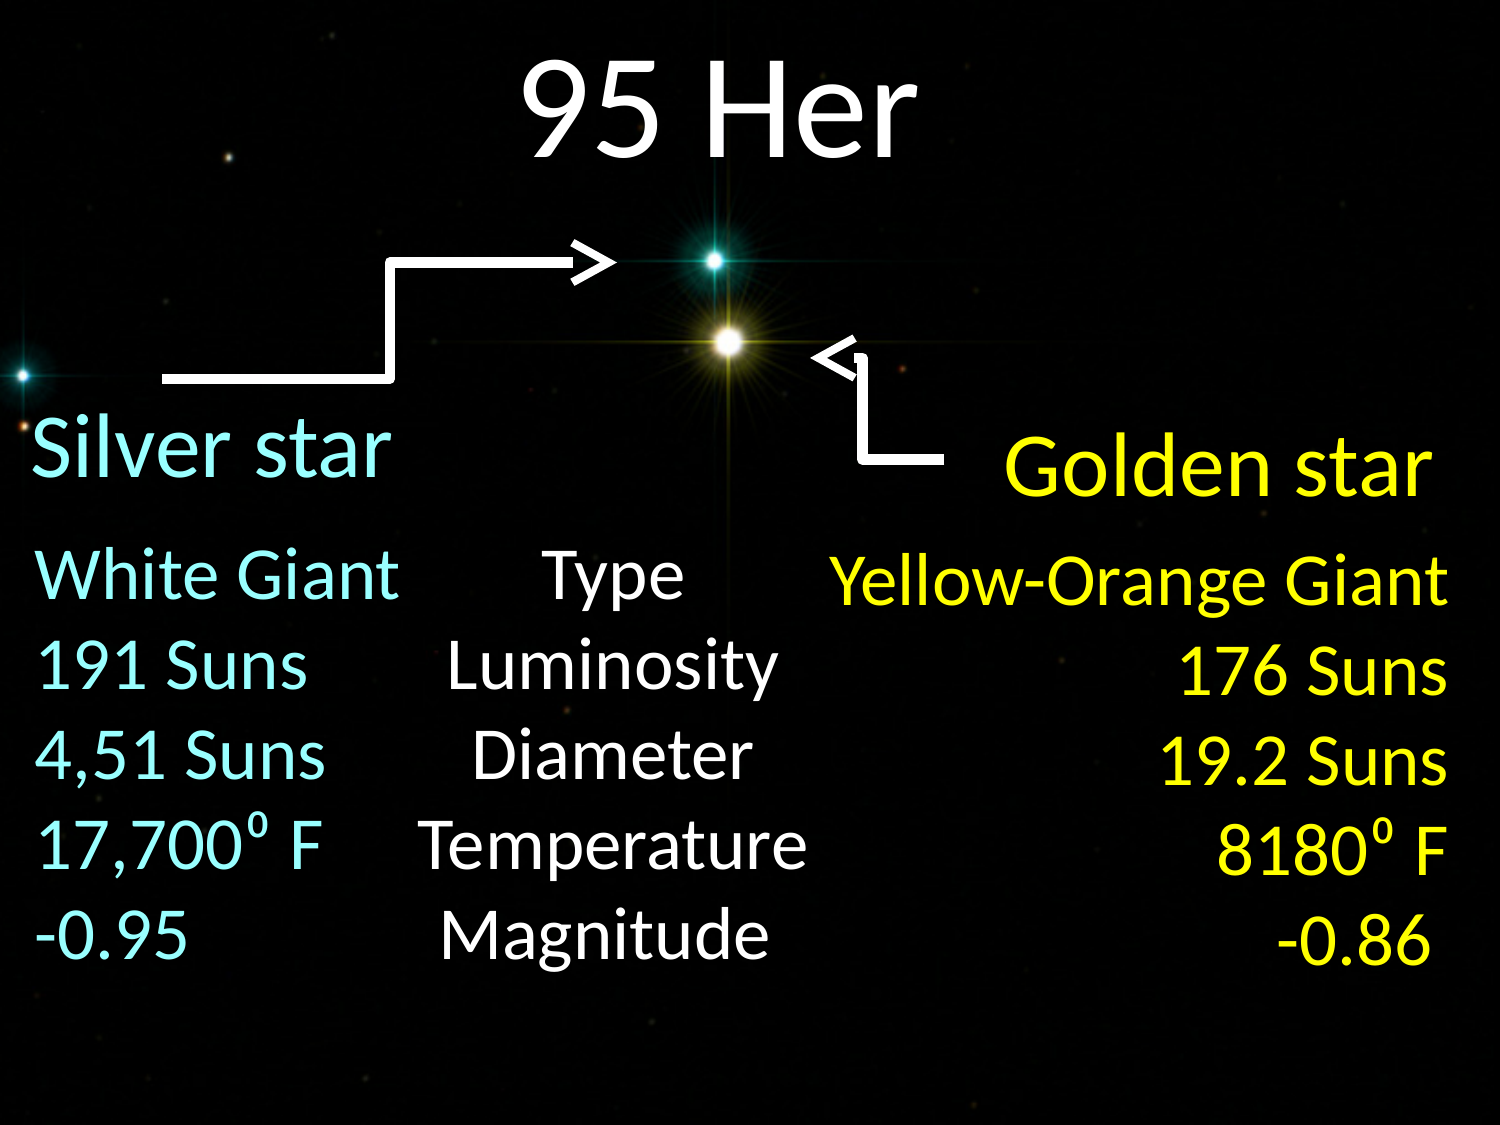

95 Her
Silver star
Golden star
White Giant
191 Suns
4,51 Suns
17,700⁰ F
-0.95
Type
Luminosity
Diameter
Temperature
Magnitude
Yellow-Orange Giant
176 Suns
19.2 Suns
8180⁰ F
-0.86
Ye